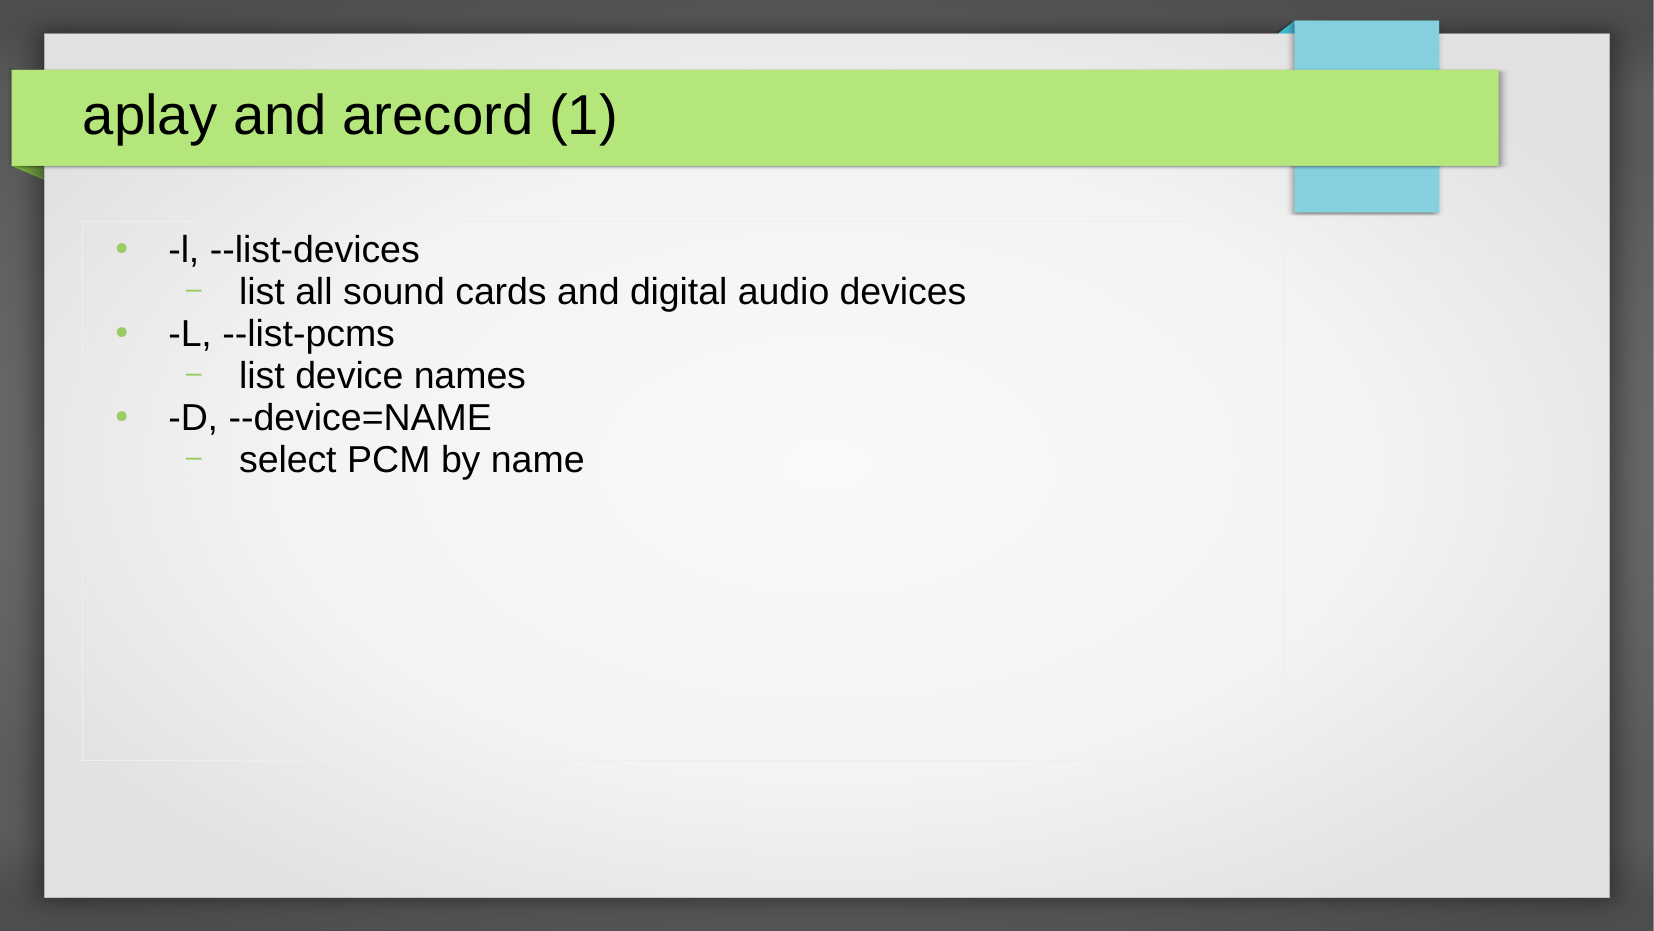

# aplay and arecord (1)
-l, --list-devices
list all sound cards and digital audio devices
-L, --list-pcms
list device names
-D, --device=NAME
select PCM by name